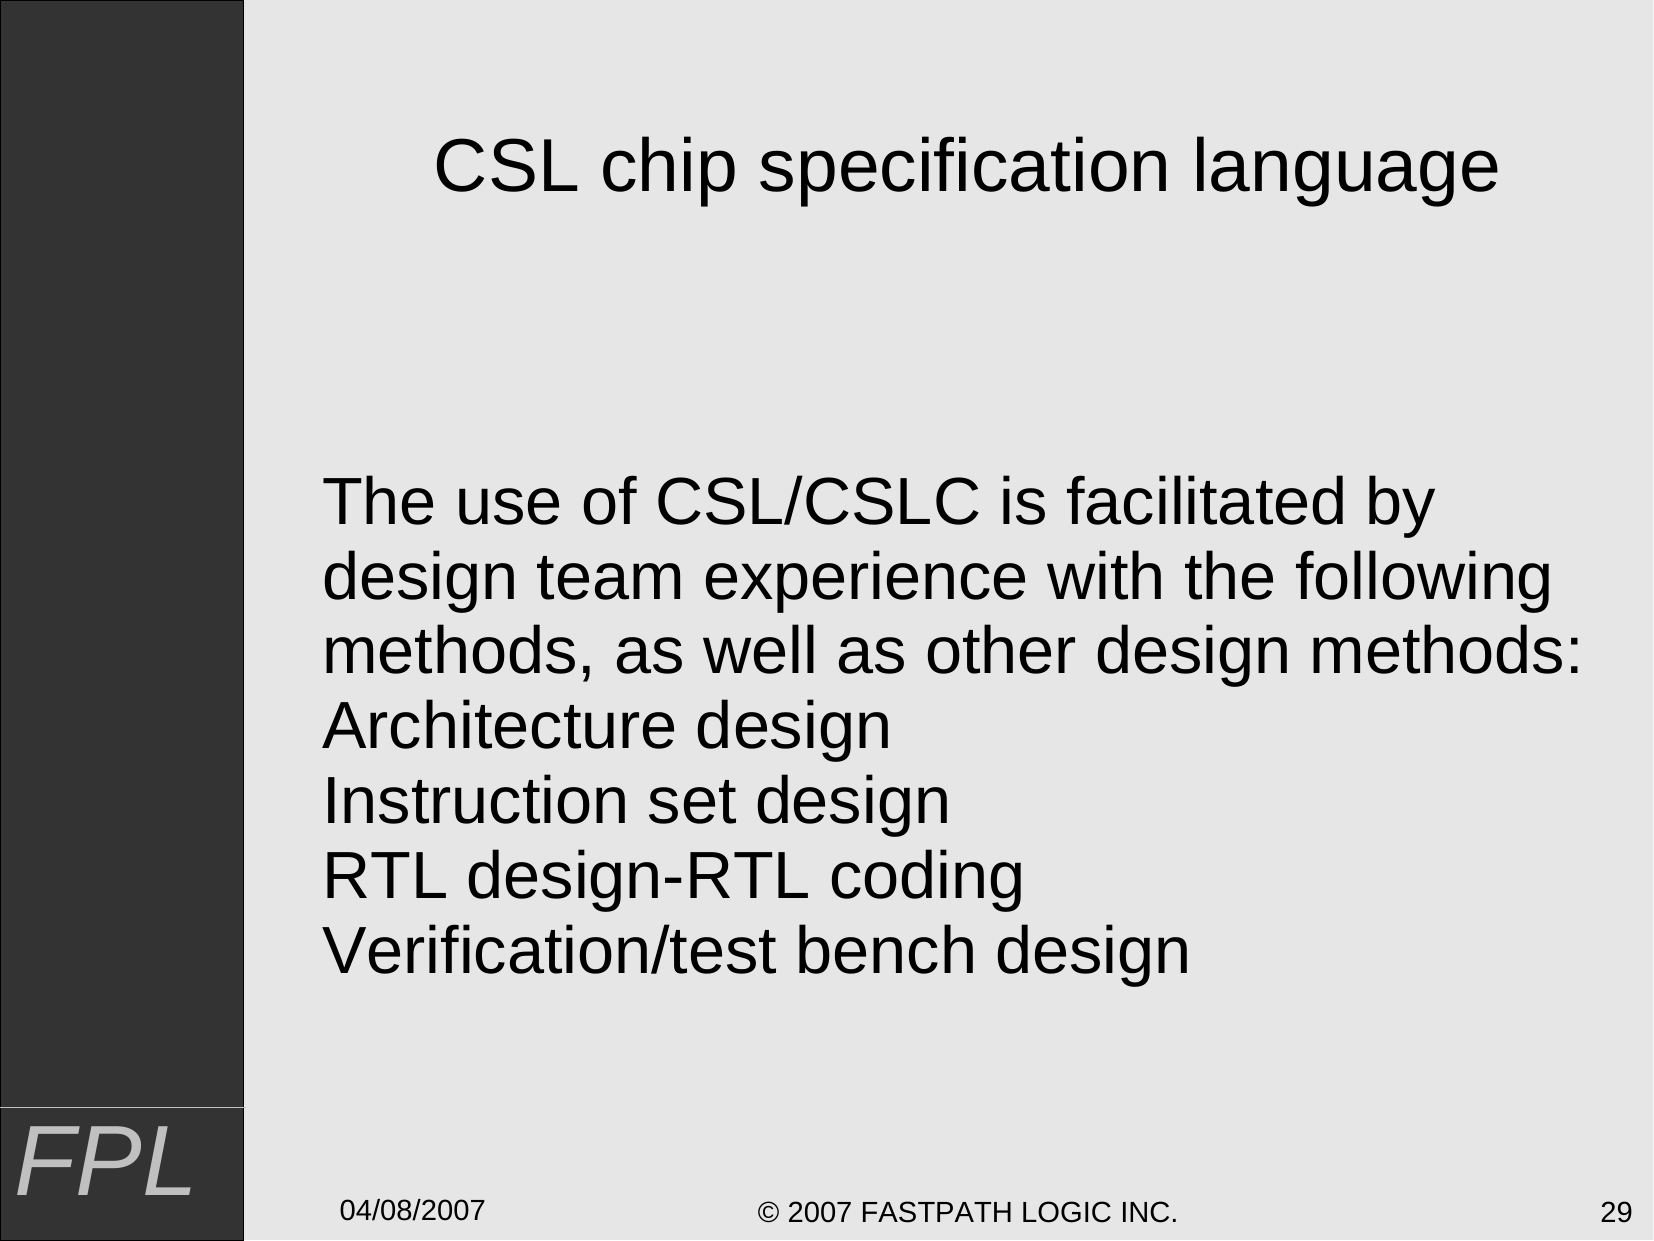

# CSL chip specification language
The use of CSL/CSLC is facilitated by design team experience with the following methods, as well as other design methods:
Architecture design
Instruction set design
RTL design-RTL coding
Verification/test bench design
04/08/2007
29
© 2007 FASTPATH LOGIC INC.